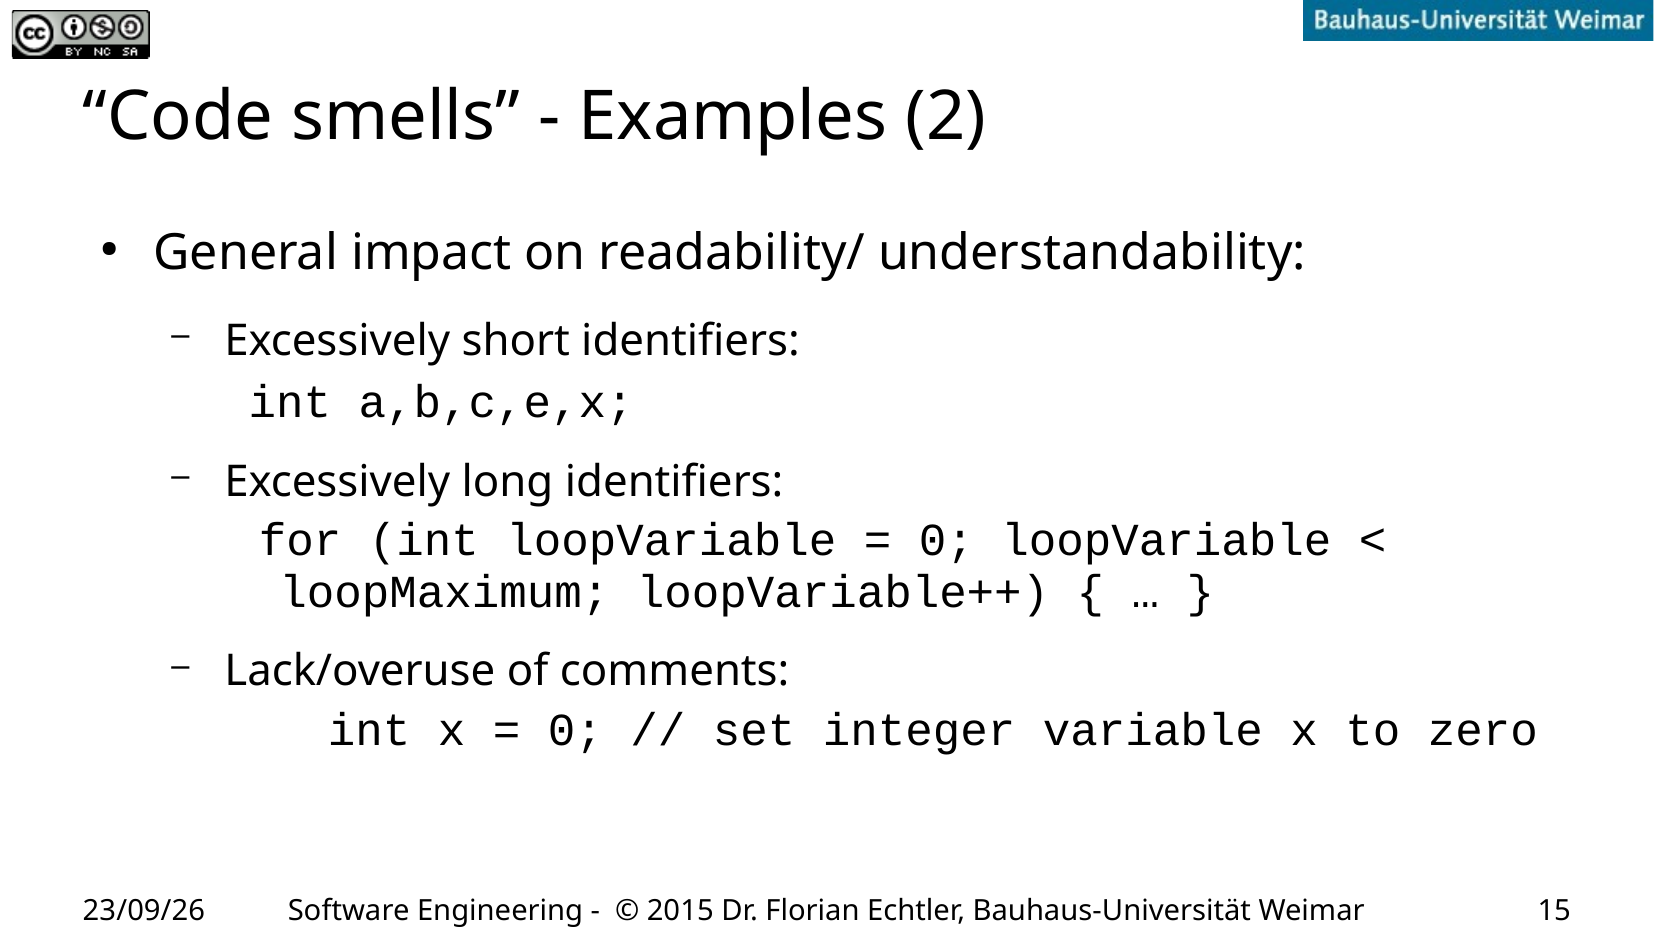

# “Code smells” - Examples (2)
General impact on readability/ understandability:
Excessively short identifiers: int a,b,c,e,x;
Excessively long identifiers: for (int loopVariable = 0; loopVariable < loopMaximum; loopVariable++) { … }
Lack/overuse of comments: int x = 0; // set integer variable x to zero
Software Engineering - © 2015 Dr. Florian Echtler, Bauhaus-Universität Weimar
15